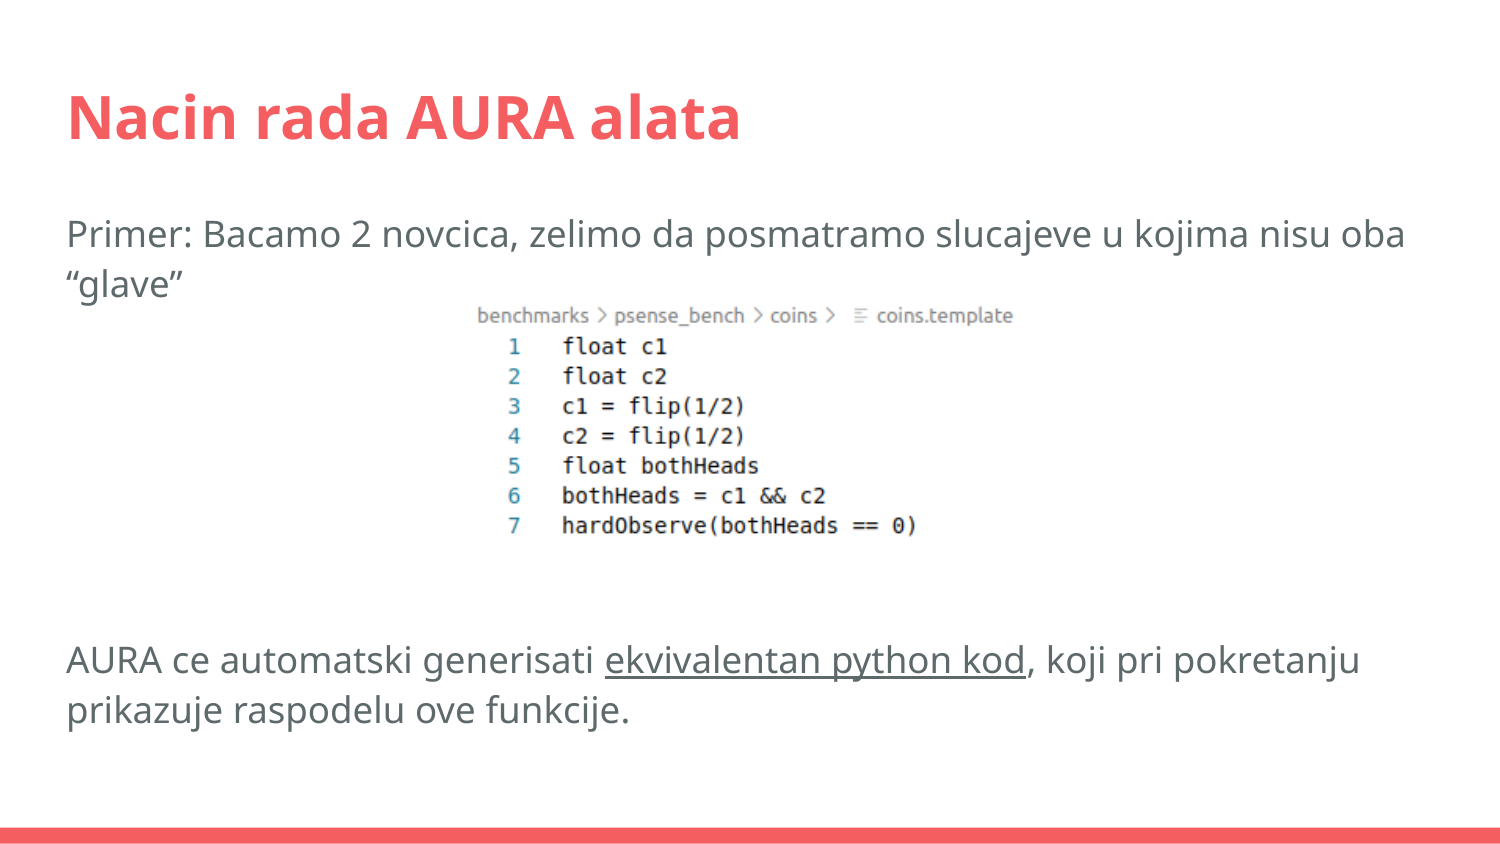

# Nacin rada AURA alata
Primer: Bacamo 2 novcica, zelimo da posmatramo slucajeve u kojima nisu oba “glave”
AURA ce automatski generisati ekvivalentan python kod, koji pri pokretanju prikazuje raspodelu ove funkcije.